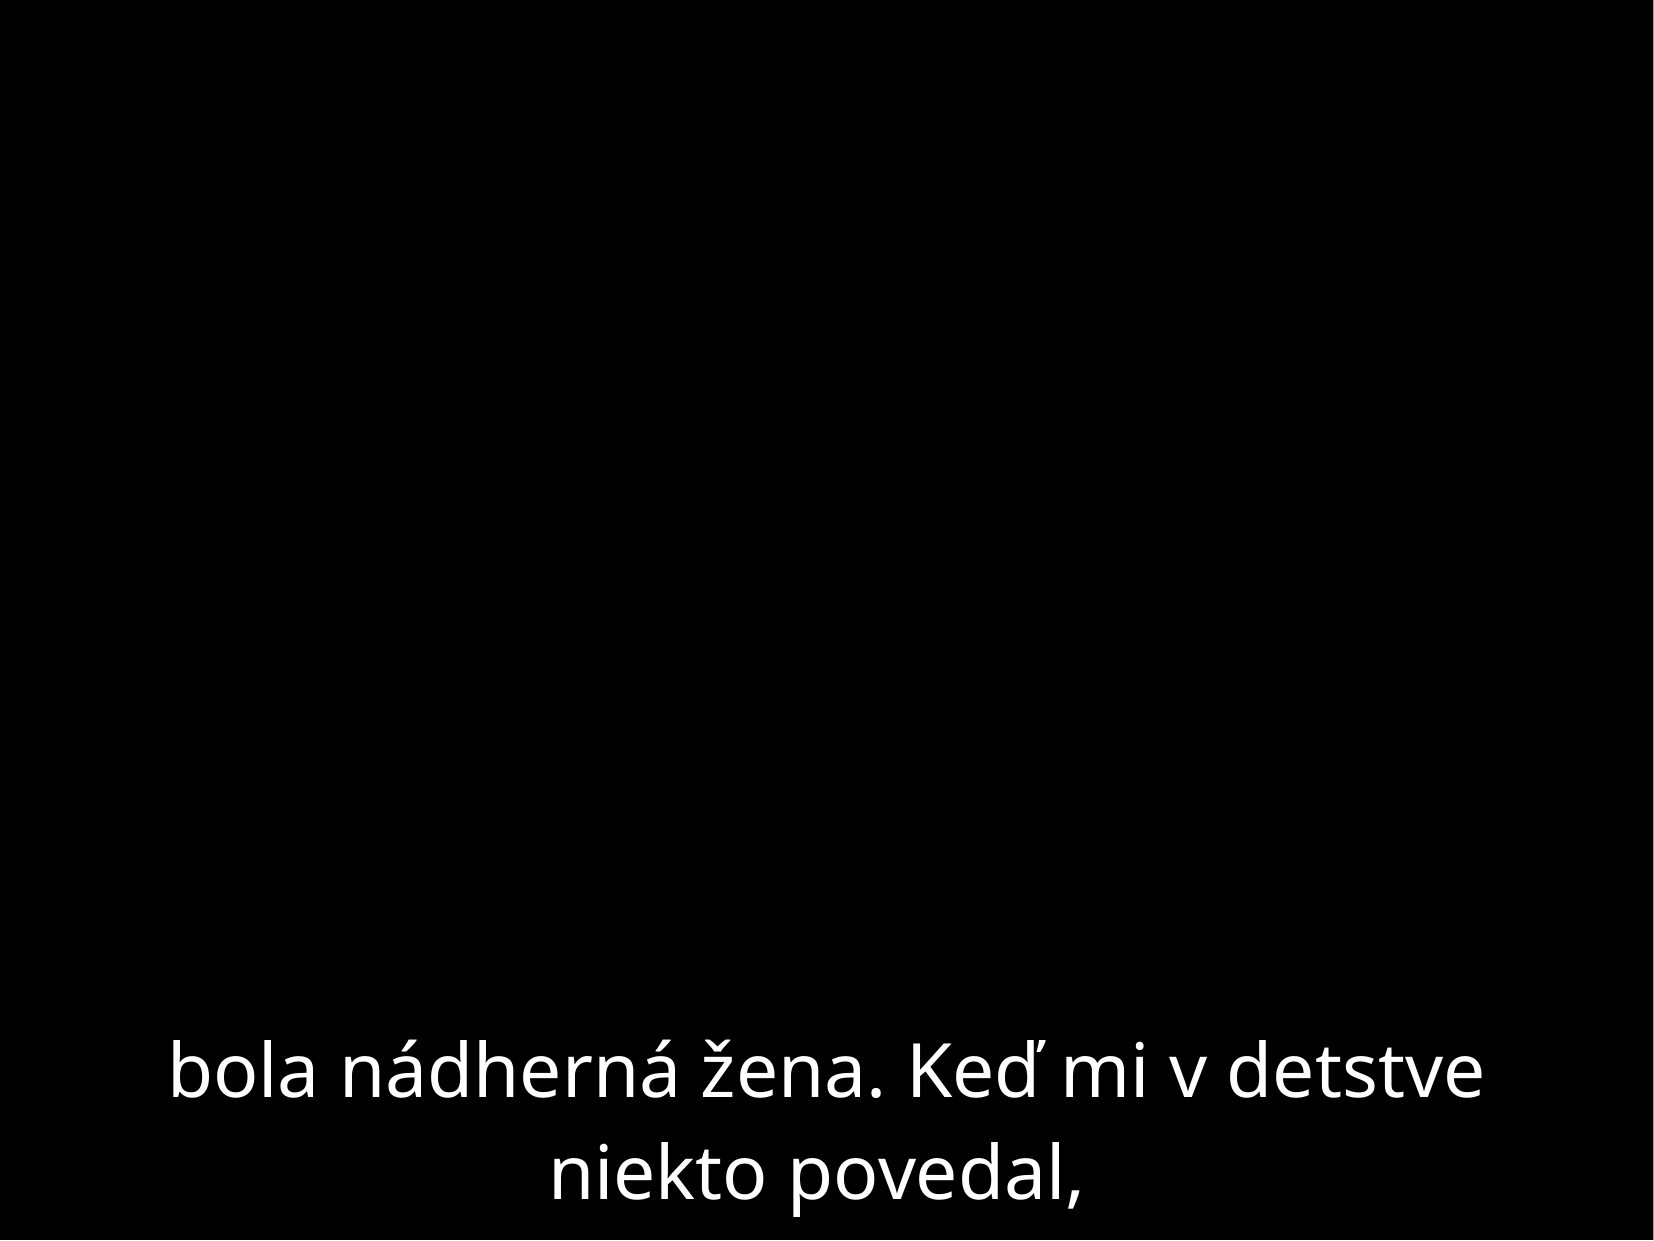

# bola nádherná žena. Keď mi v detstve niekto povedal,